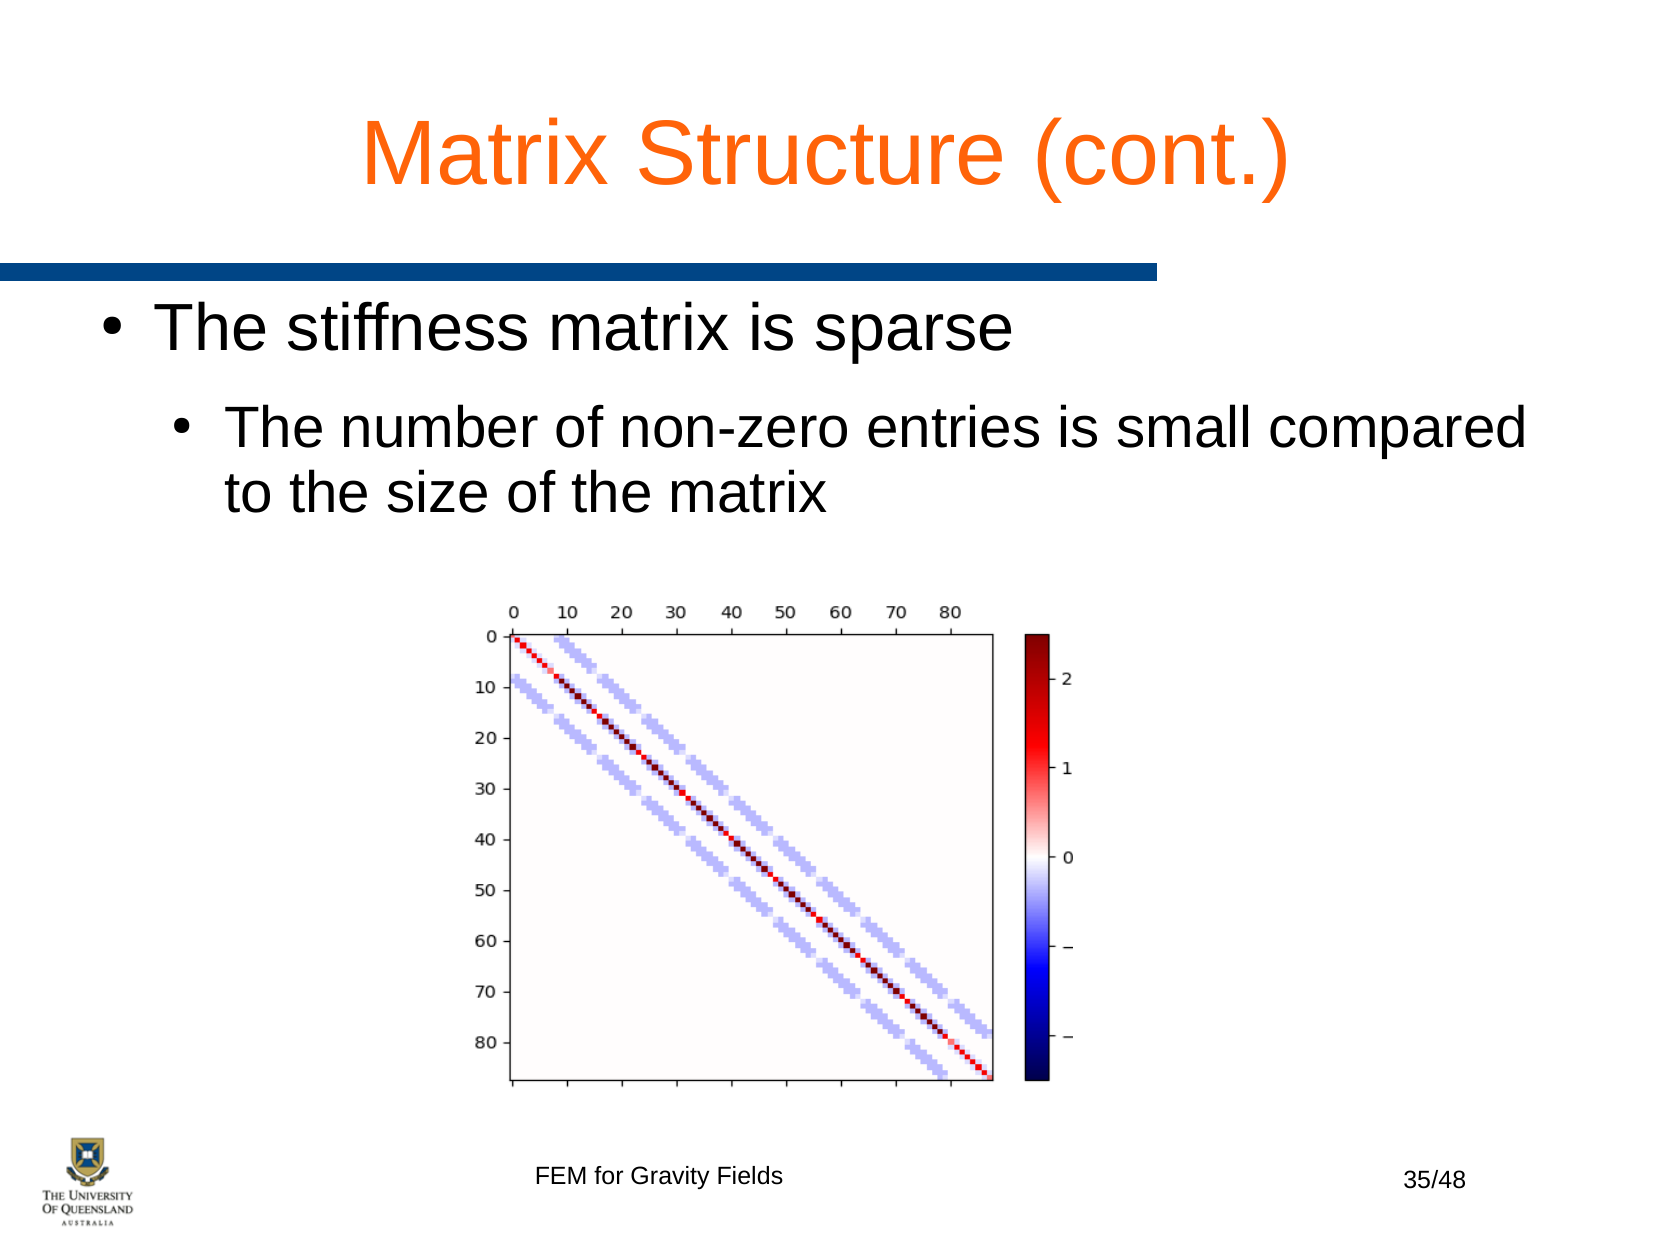

# Matrix Structure (cont.)
The stiffness matrix is sparse
The number of non-zero entries is small compared to the size of the matrix